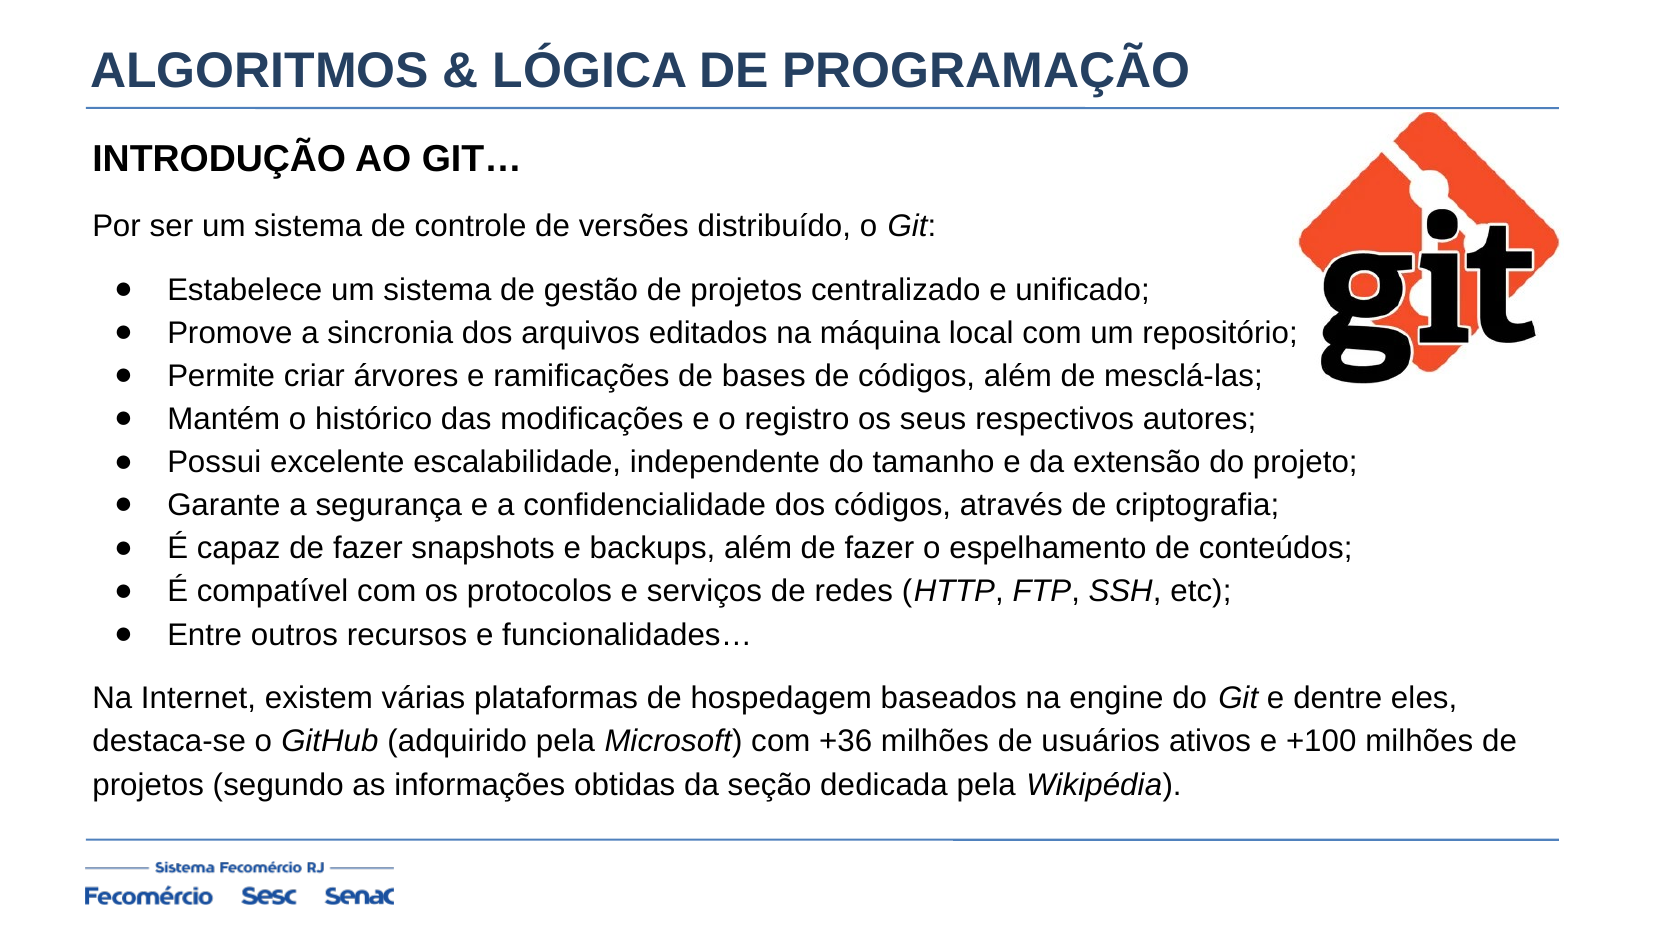

ALGORITMOS & LÓGICA DE PROGRAMAÇÃO
INTRODUÇÃO AO GIT…
Por ser um sistema de controle de versões distribuído, o Git:
Estabelece um sistema de gestão de projetos centralizado e unificado;
Promove a sincronia dos arquivos editados na máquina local com um repositório;
Permite criar árvores e ramificações de bases de códigos, além de mesclá-las;
Mantém o histórico das modificações e o registro os seus respectivos autores;
Possui excelente escalabilidade, independente do tamanho e da extensão do projeto;
Garante a segurança e a confidencialidade dos códigos, através de criptografia;
É capaz de fazer snapshots e backups, além de fazer o espelhamento de conteúdos;
É compatível com os protocolos e serviços de redes (HTTP, FTP, SSH, etc);
Entre outros recursos e funcionalidades…
Na Internet, existem várias plataformas de hospedagem baseados na engine do Git e dentre eles, destaca-se o GitHub (adquirido pela Microsoft) com +36 milhões de usuários ativos e +100 milhões de projetos (segundo as informações obtidas da seção dedicada pela Wikipédia).